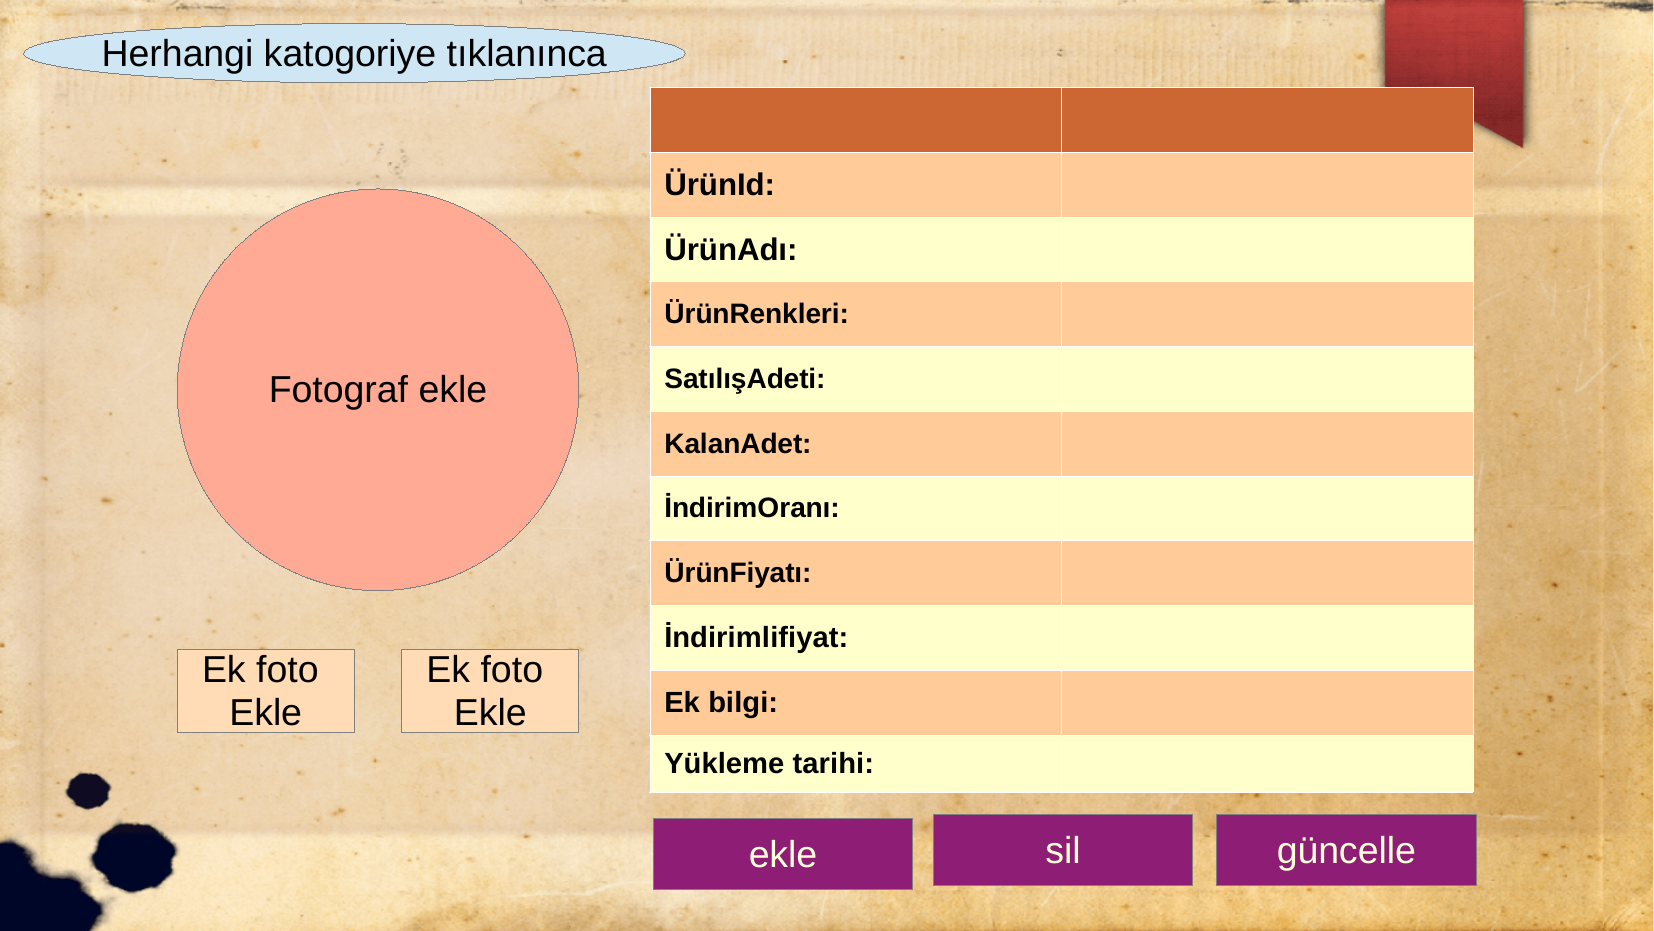

Herhangi katogoriye tıklanınca
| | |
| --- | --- |
| ÜrünId: | |
| ÜrünAdı: | |
| ÜrünRenkleri: | |
| SatılışAdeti: | |
| KalanAdet: | |
| İndirimOranı: | |
| ÜrünFiyatı: | |
| İndirimlifiyat: | |
| Ek bilgi: | |
| Yükleme tarihi: | |
Fotograf ekle
Ek foto
Ekle
Ek foto
Ekle
sil
güncelle
ekle